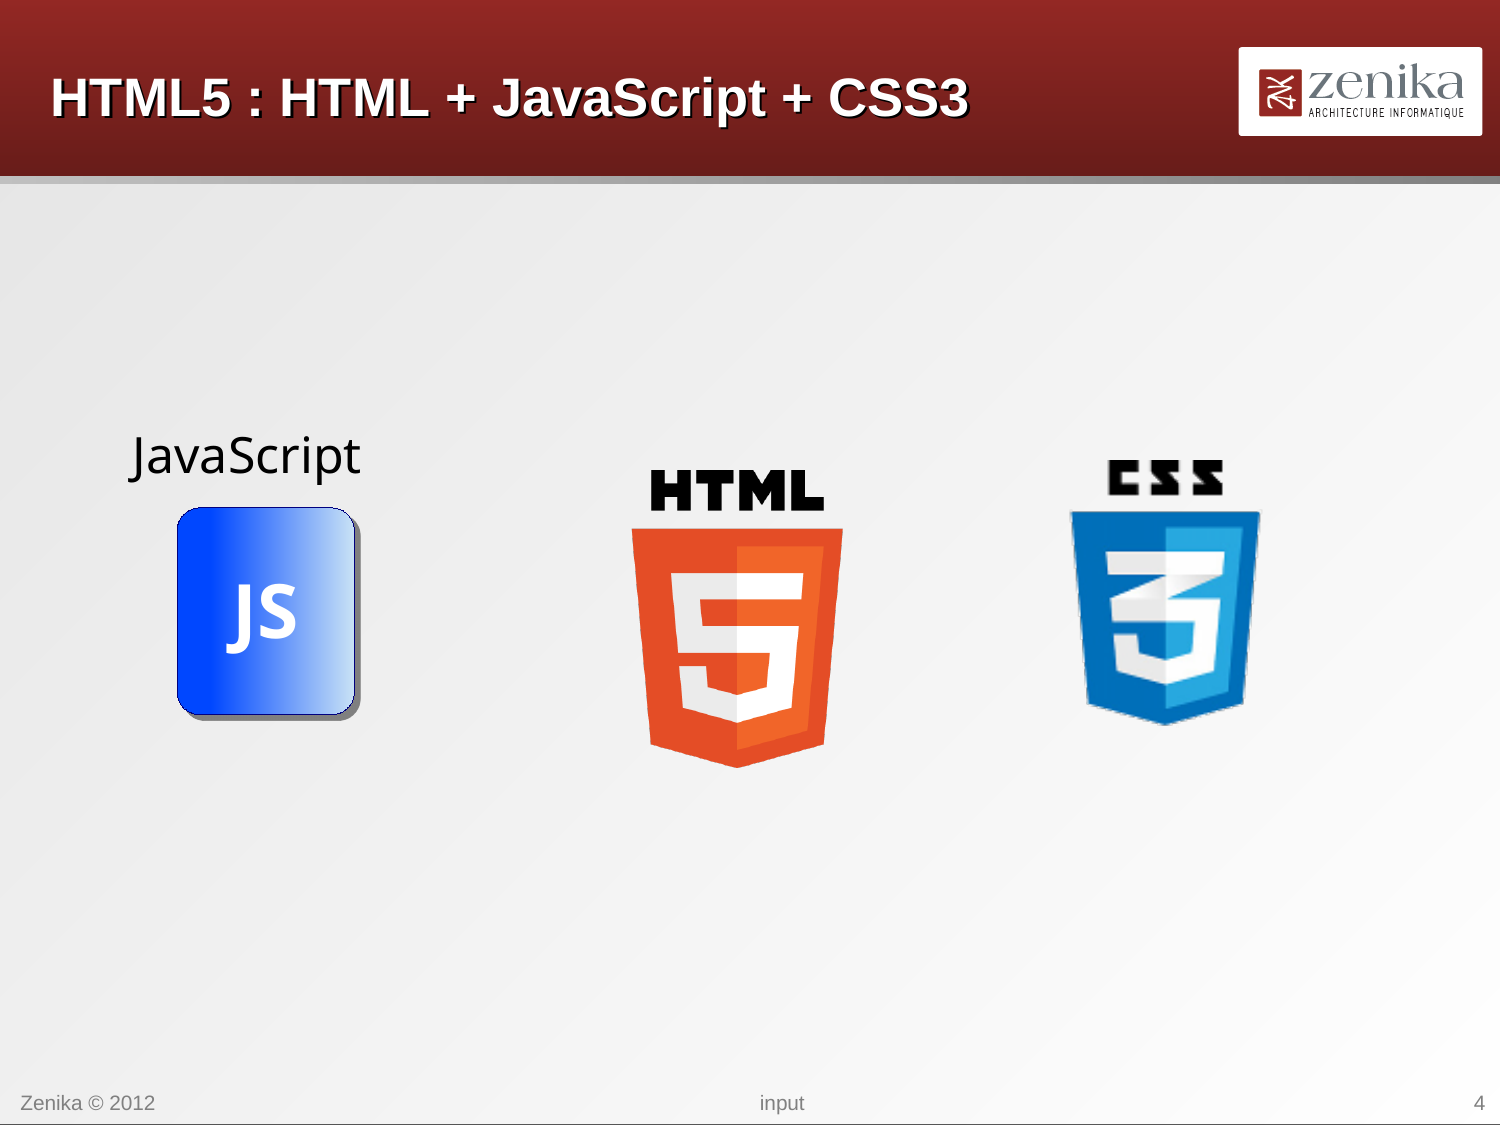

# HTML5 : HTML + JavaScript + CSS3
JavaScript
JS